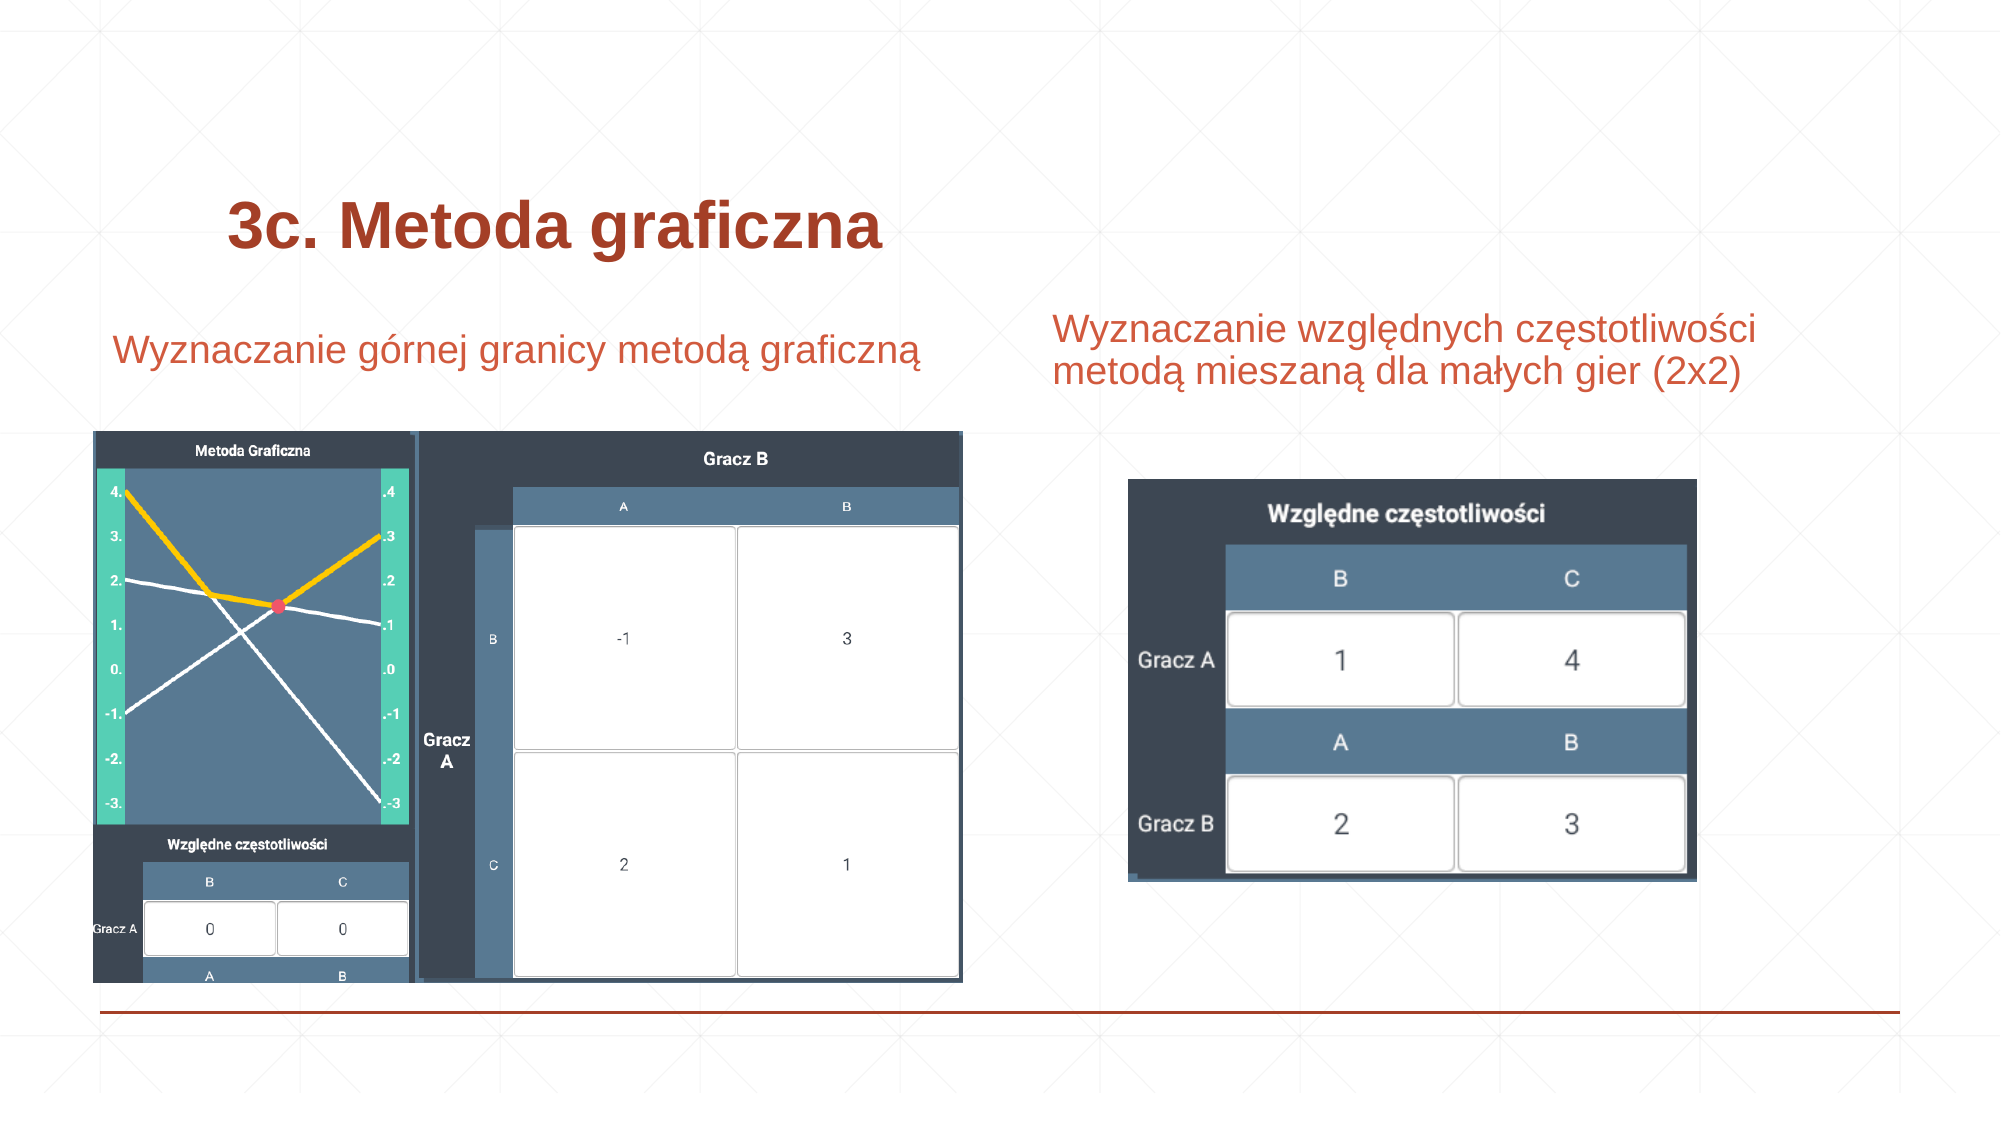

# 3c. Metoda graficzna
Wyznaczanie górnej granicy metodą graficzną
Wyznaczanie względnych częstotliwości metodą mieszaną dla małych gier (2x2)